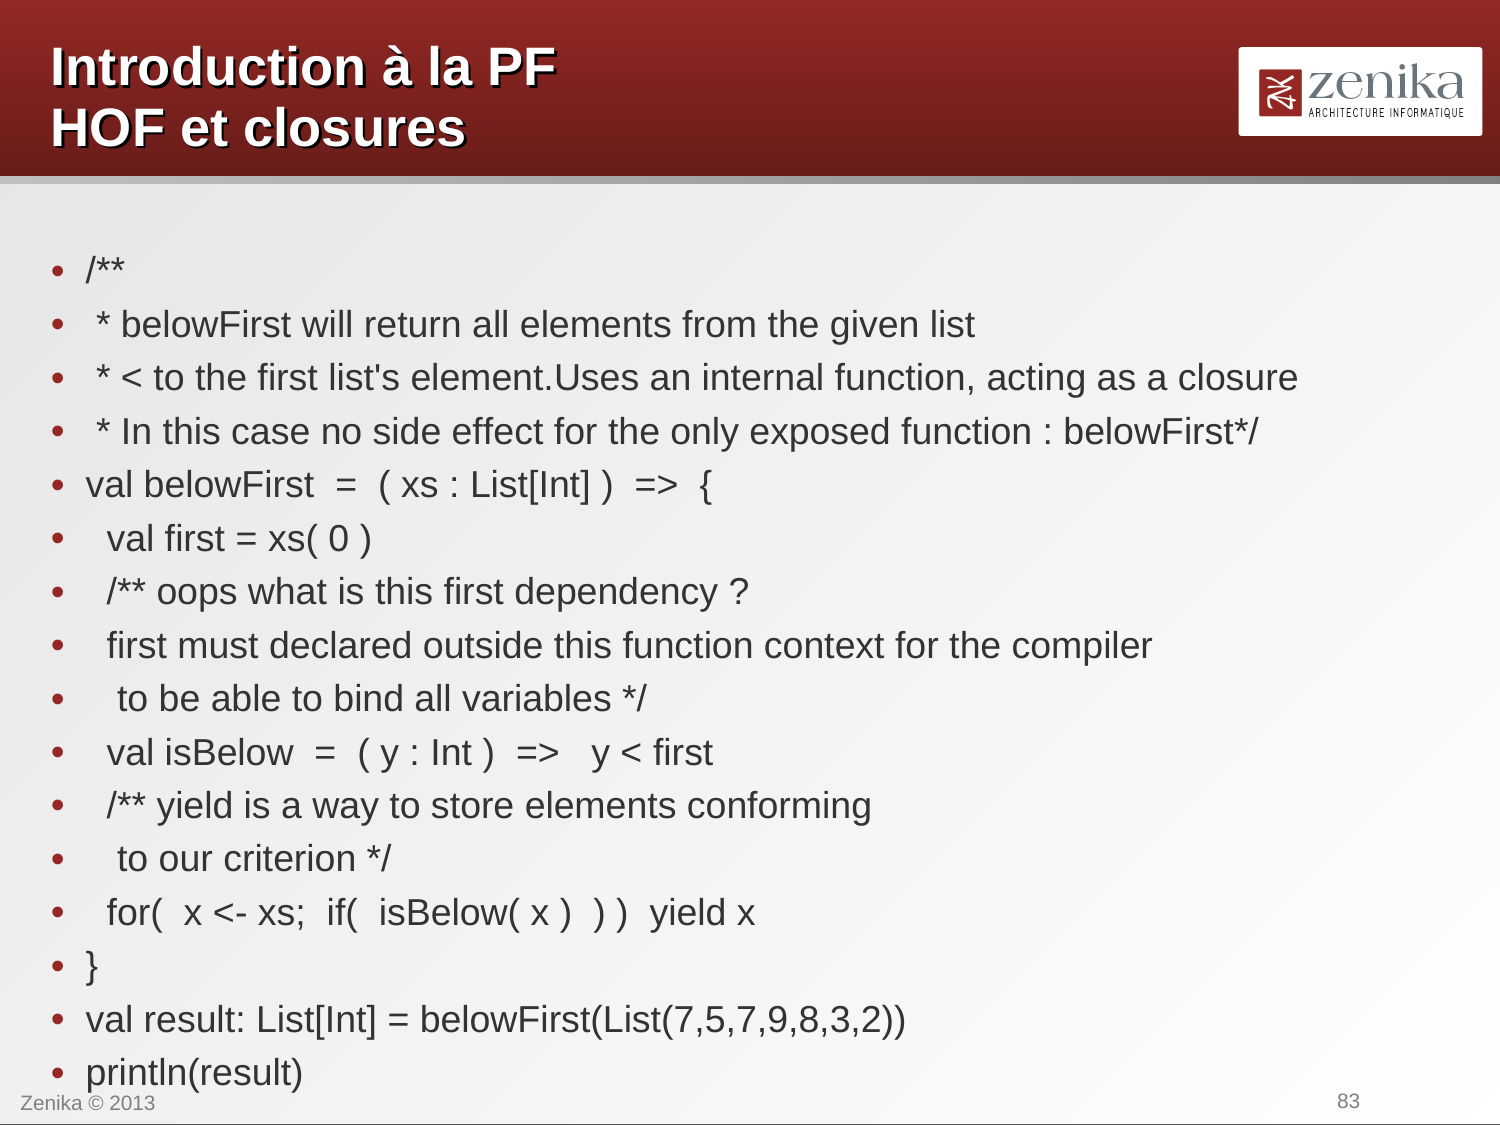

# Introduction à la PF HOF et closures
/**
 * belowFirst will return all elements from the given list
 * < to the first list's element.Uses an internal function, acting as a closure
 * In this case no side effect for the only exposed function : belowFirst*/
val belowFirst = ( xs : List[Int] ) => {
 val first = xs( 0 )
 /** oops what is this first dependency ?
 first must declared outside this function context for the compiler
 to be able to bind all variables */
 val isBelow = ( y : Int ) => y < first
 /** yield is a way to store elements conforming
 to our criterion */
 for( x <- xs; if( isBelow( x ) ) ) yield x
}
val result: List[Int] = belowFirst(List(7,5,7,9,8,3,2))
println(result)